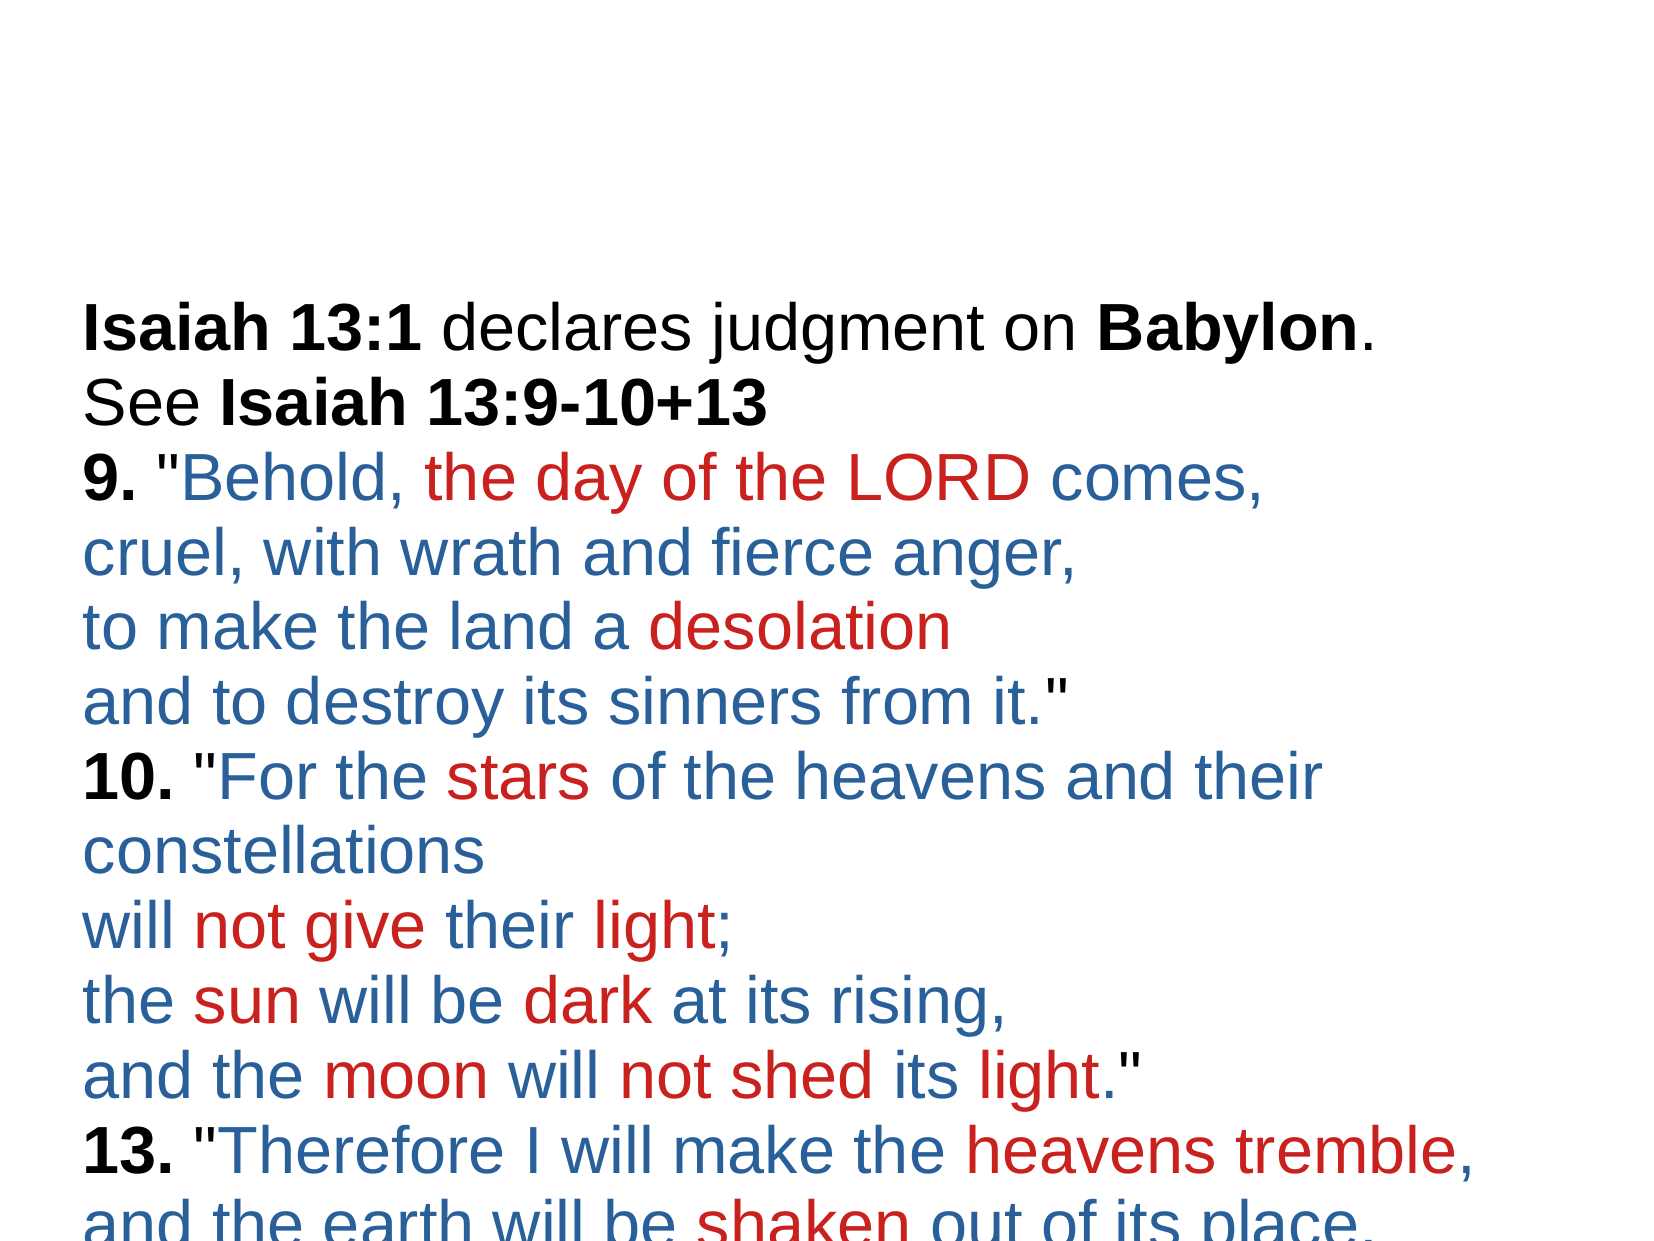

#
Isaiah 13:1 declares judgment on Babylon.
See Isaiah 13:9-10+13
9. "Behold, the day of the LORD comes,
cruel, with wrath and fierce anger,
to make the land a desolation
and to destroy its sinners from it."
10. "For the stars of the heavens and their constellations
will not give their light;
the sun will be dark at its rising,
and the moon will not shed its light."
13. "Therefore I will make the heavens tremble,
and the earth will be shaken out of its place,
at the wrath of the LORD of hosts
in the day of his fierce anger."